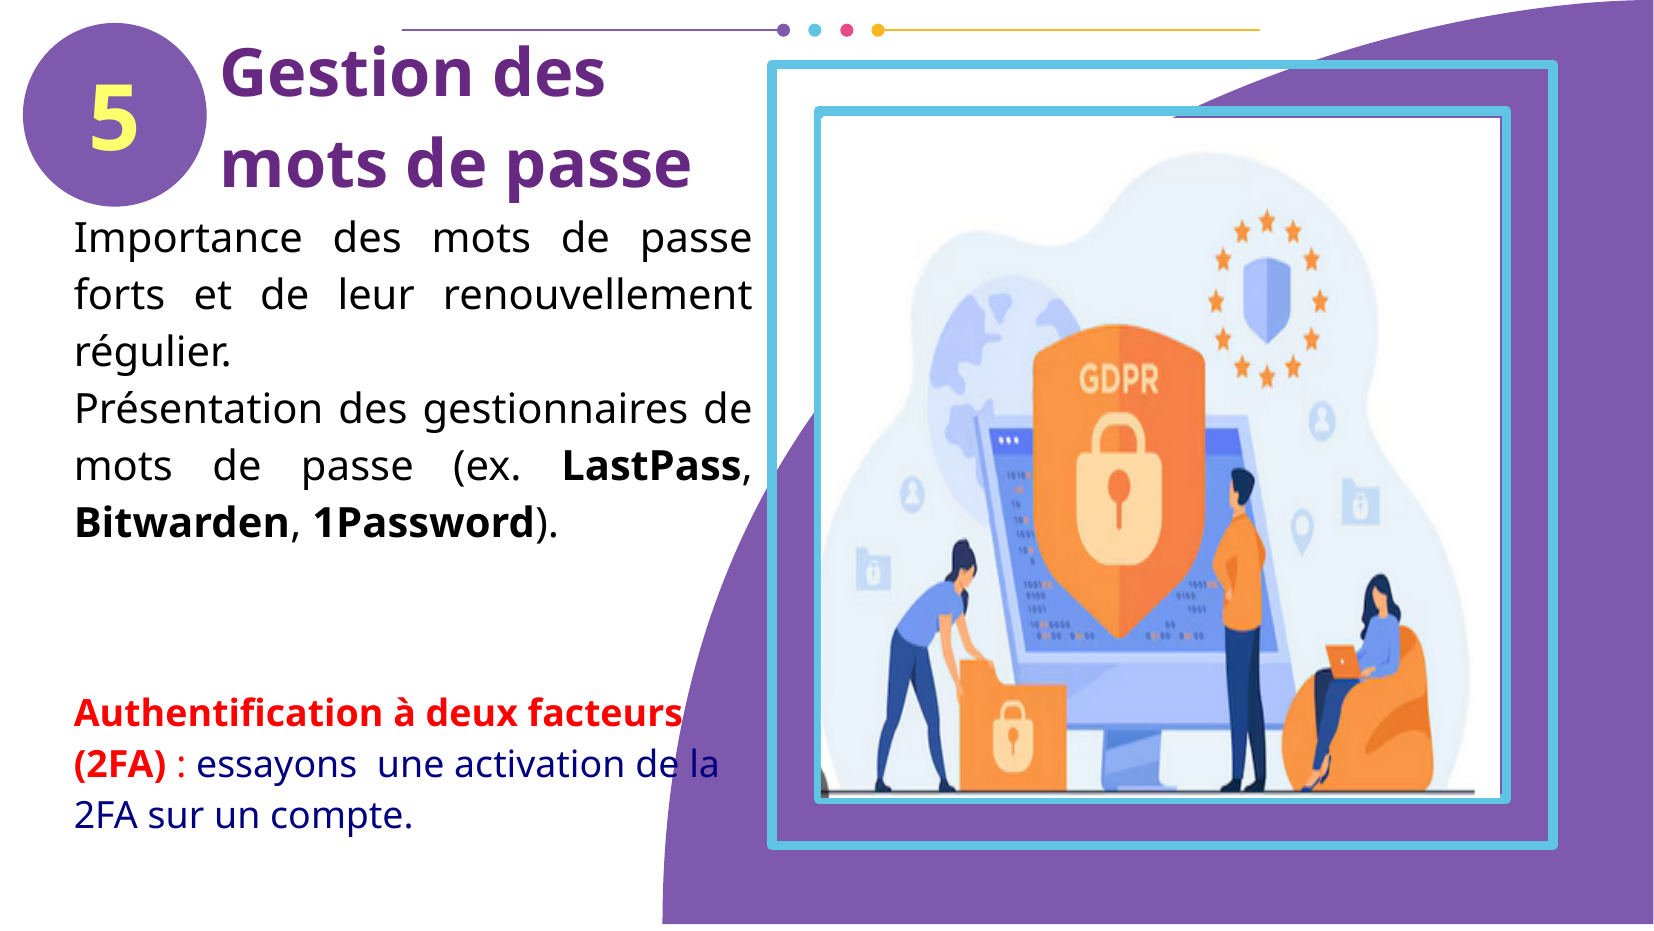

# Gestion des mots de passe
5
Importance des mots de passe forts et de leur renouvellement régulier.
Présentation des gestionnaires de mots de passe (ex. LastPass, Bitwarden, 1Password).
Authentification à deux facteurs (2FA) : essayons une activation de la 2FA sur un compte.